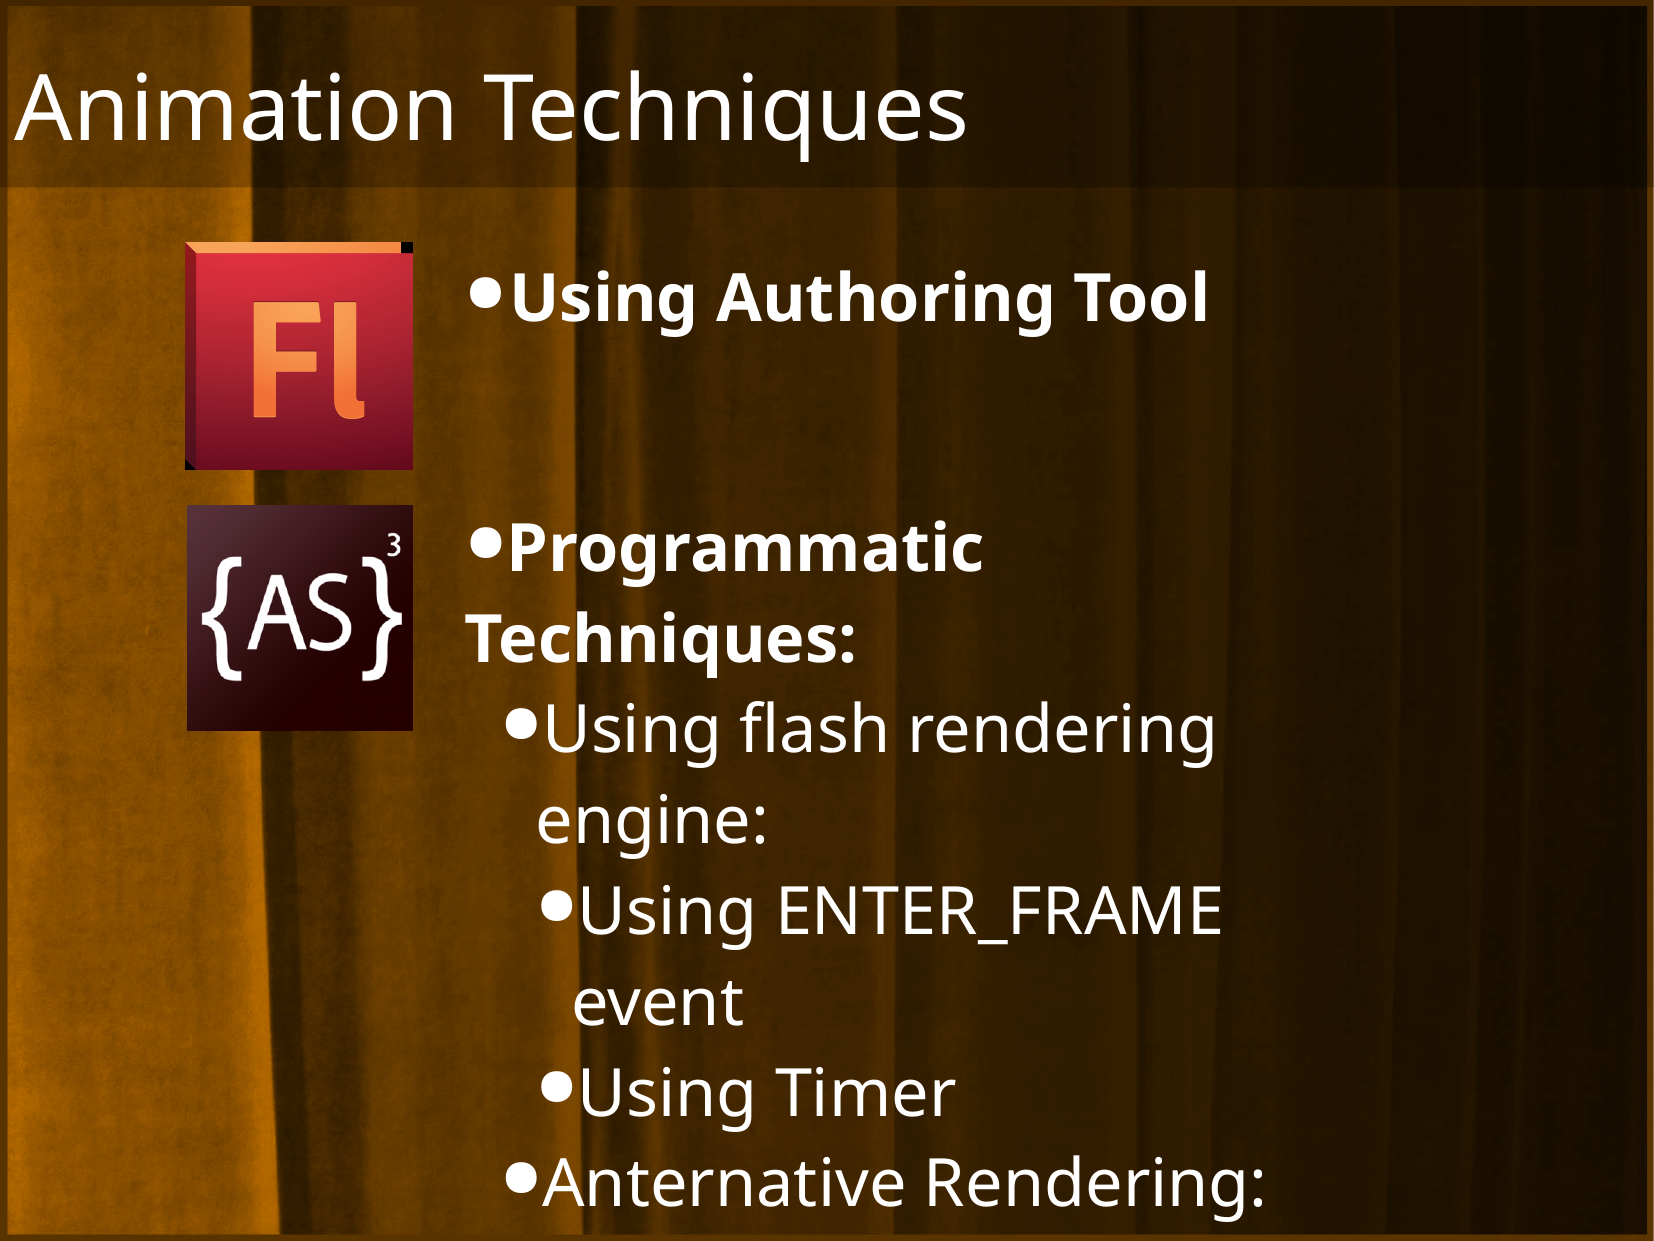

Animation Techniques
Using Authoring Tool
Programmatic Techniques:
Using flash rendering engine:
Using ENTER_FRAME event
Using Timer
Anternative Rendering:
Blitting
Stage3D (future)